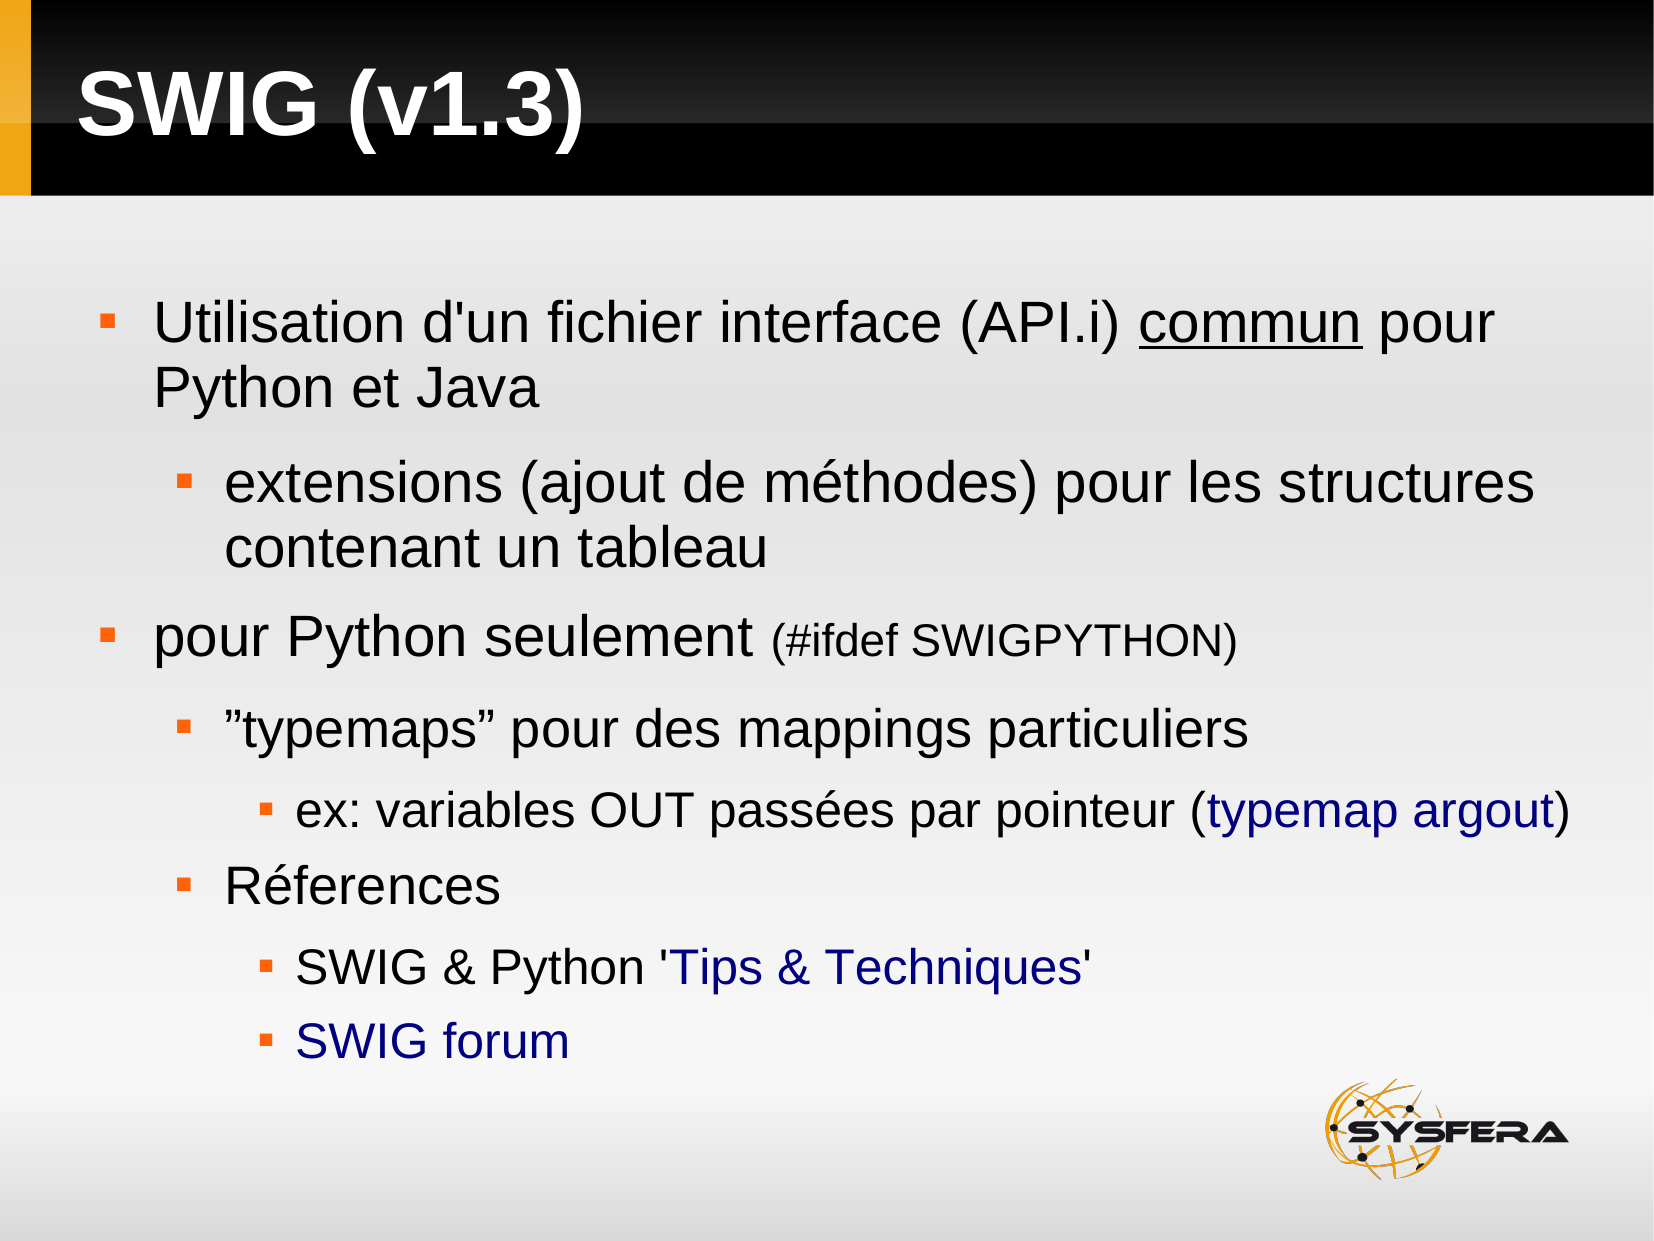

# SWIG (v1.3)
Utilisation d'un fichier interface (API.i) commun pour Python et Java
extensions (ajout de méthodes) pour les structures contenant un tableau
pour Python seulement (#ifdef SWIGPYTHON)
”typemaps” pour des mappings particuliers
ex: variables OUT passées par pointeur (typemap argout)
Réferences
SWIG & Python 'Tips & Techniques'
SWIG forum